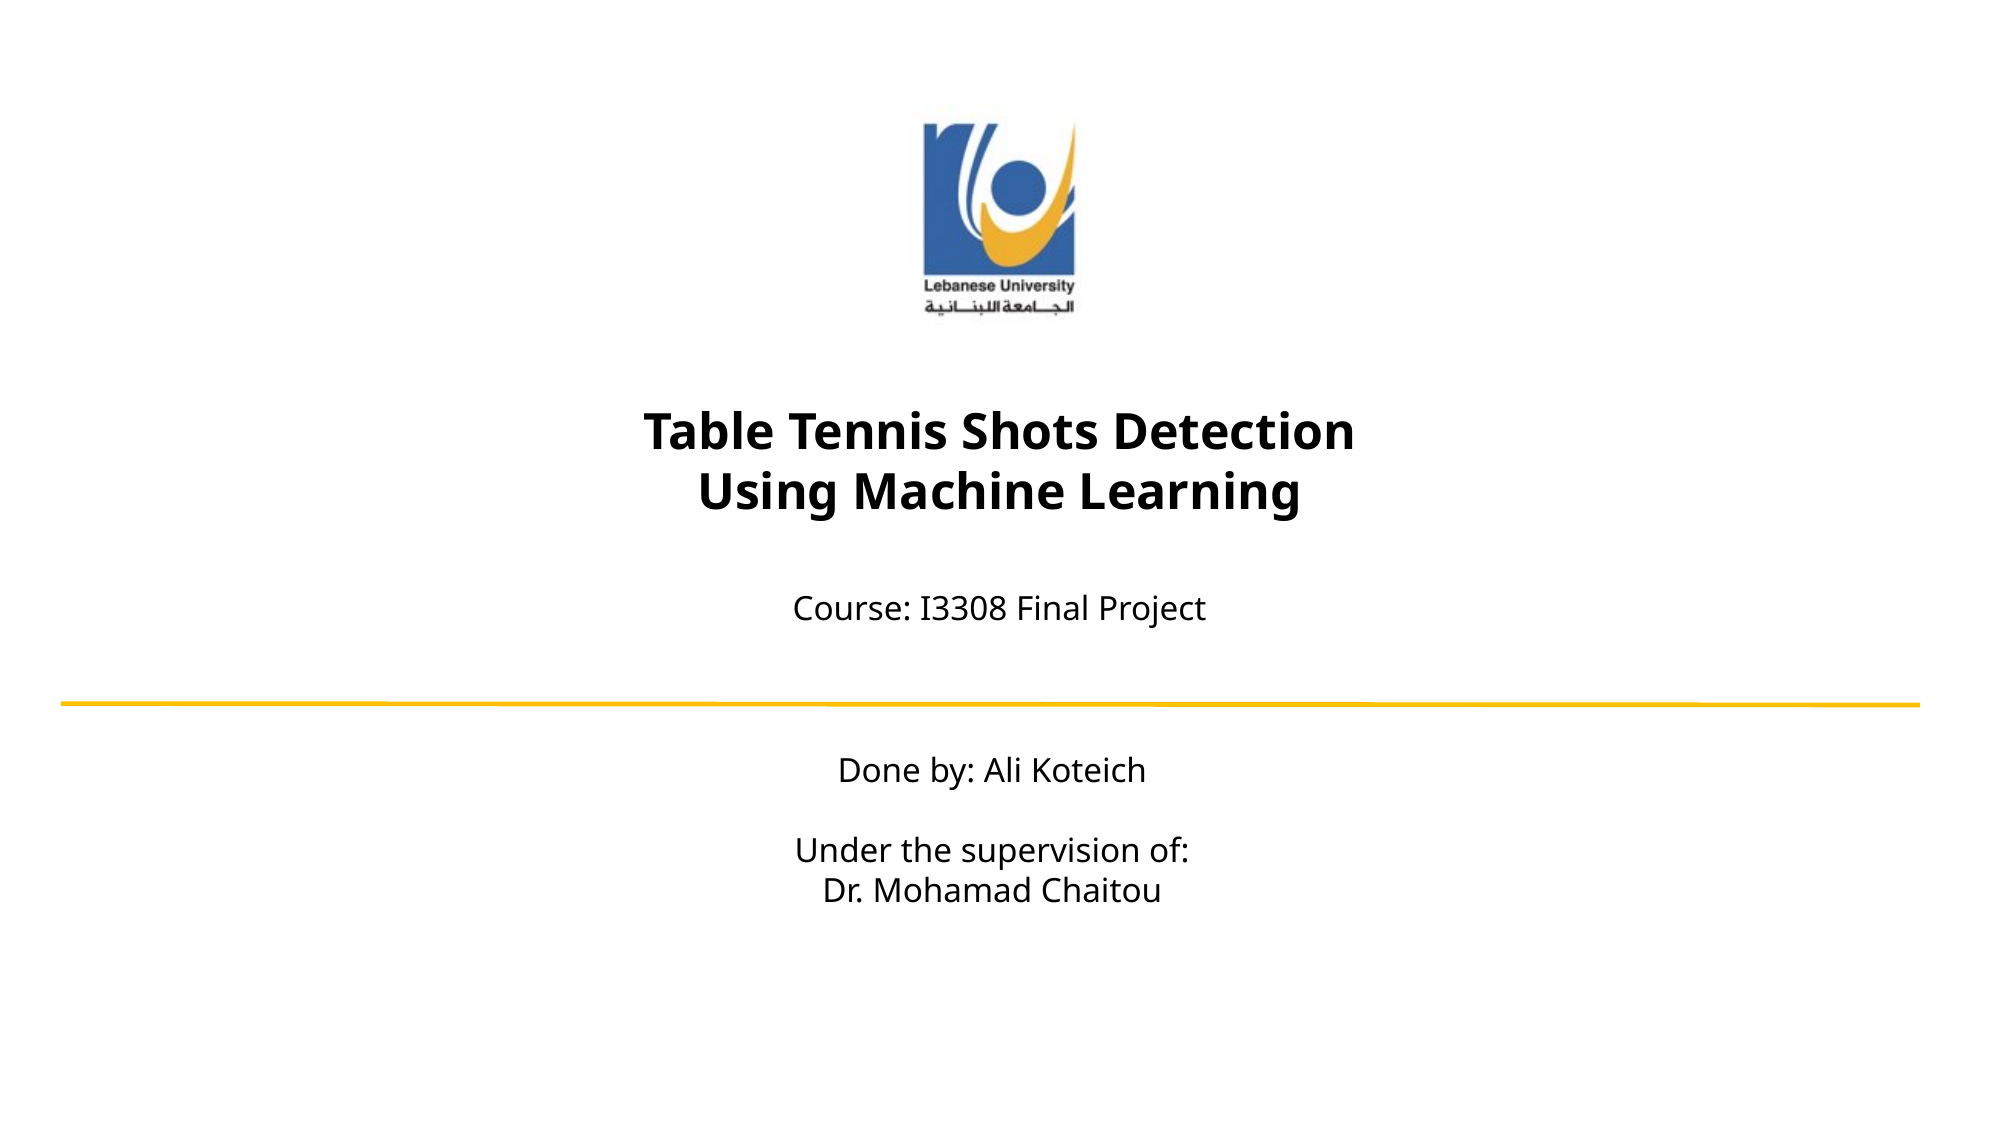

Table Tennis Shots Detection Using Machine Learning
Course: I3308 Final Project
Done by: Ali Koteich
Under the supervision of:
Dr. Mohamad Chaitou